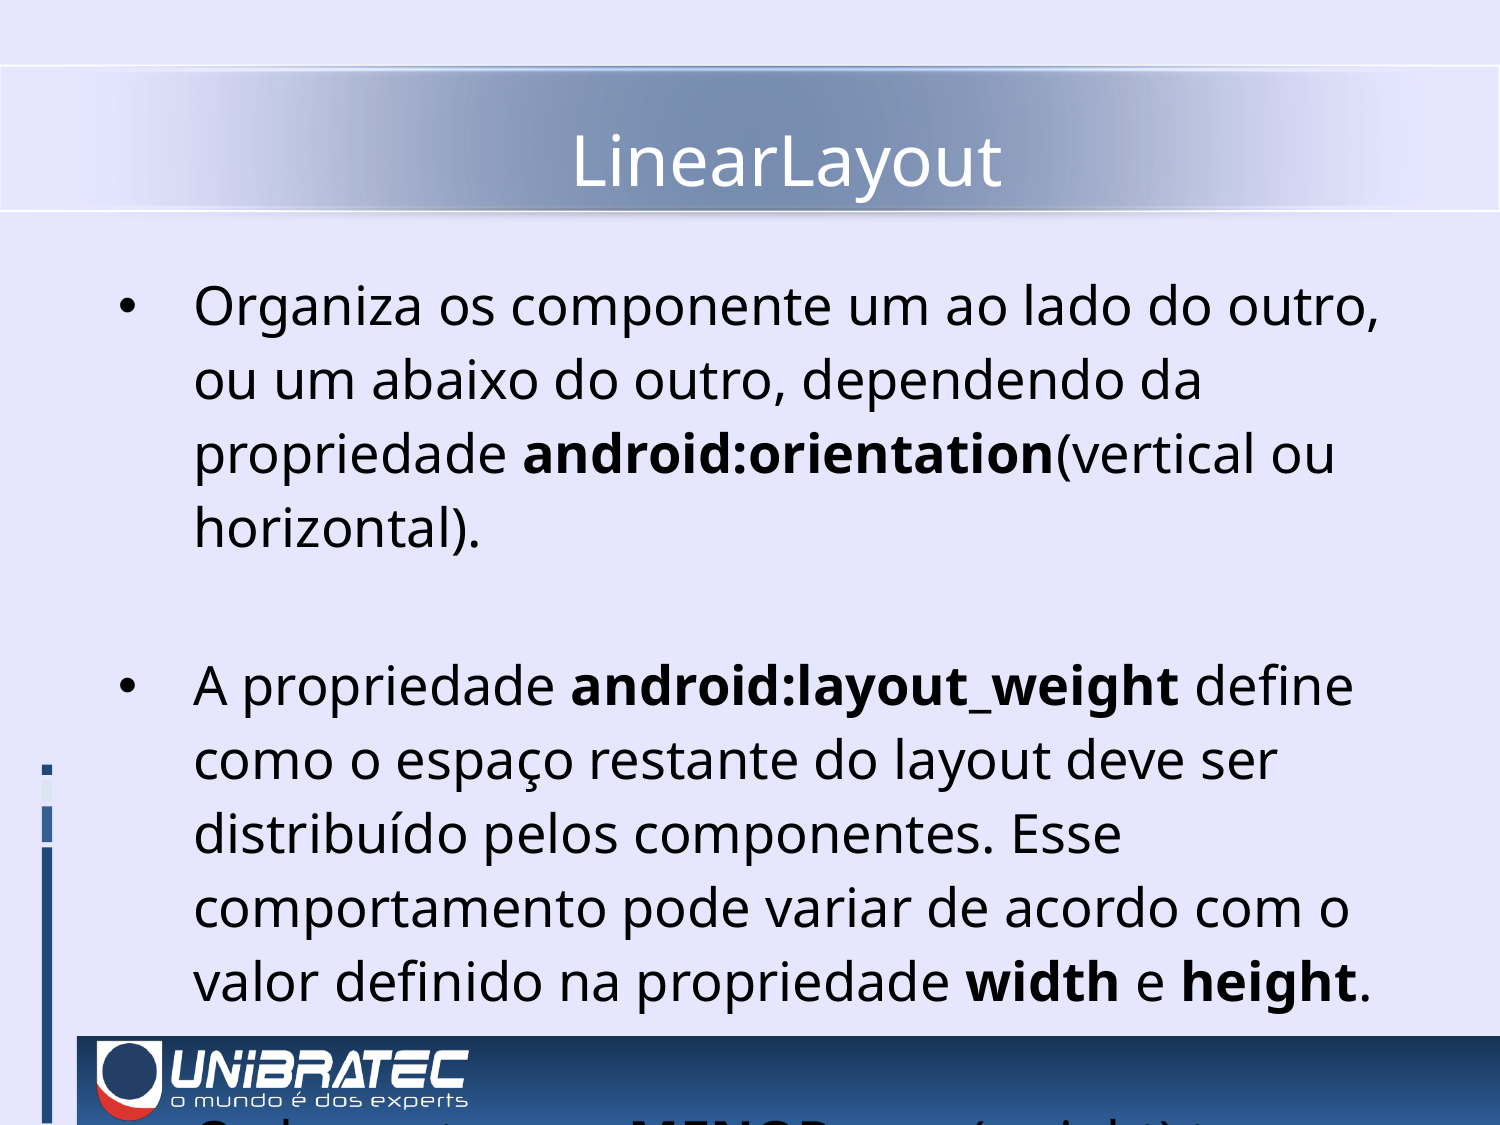

# LinearLayout
Organiza os componente um ao lado do outro, ou um abaixo do outro, dependendo da propriedade android:orientation(vertical ou horizontal).
A propriedade android:layout_weight define como o espaço restante do layout deve ser distribuído pelos componentes. Esse comportamento pode variar de acordo com o valor definido na propriedade width e height.
O elemento com MENOR peso(weight) tem MAIOR prioridade.